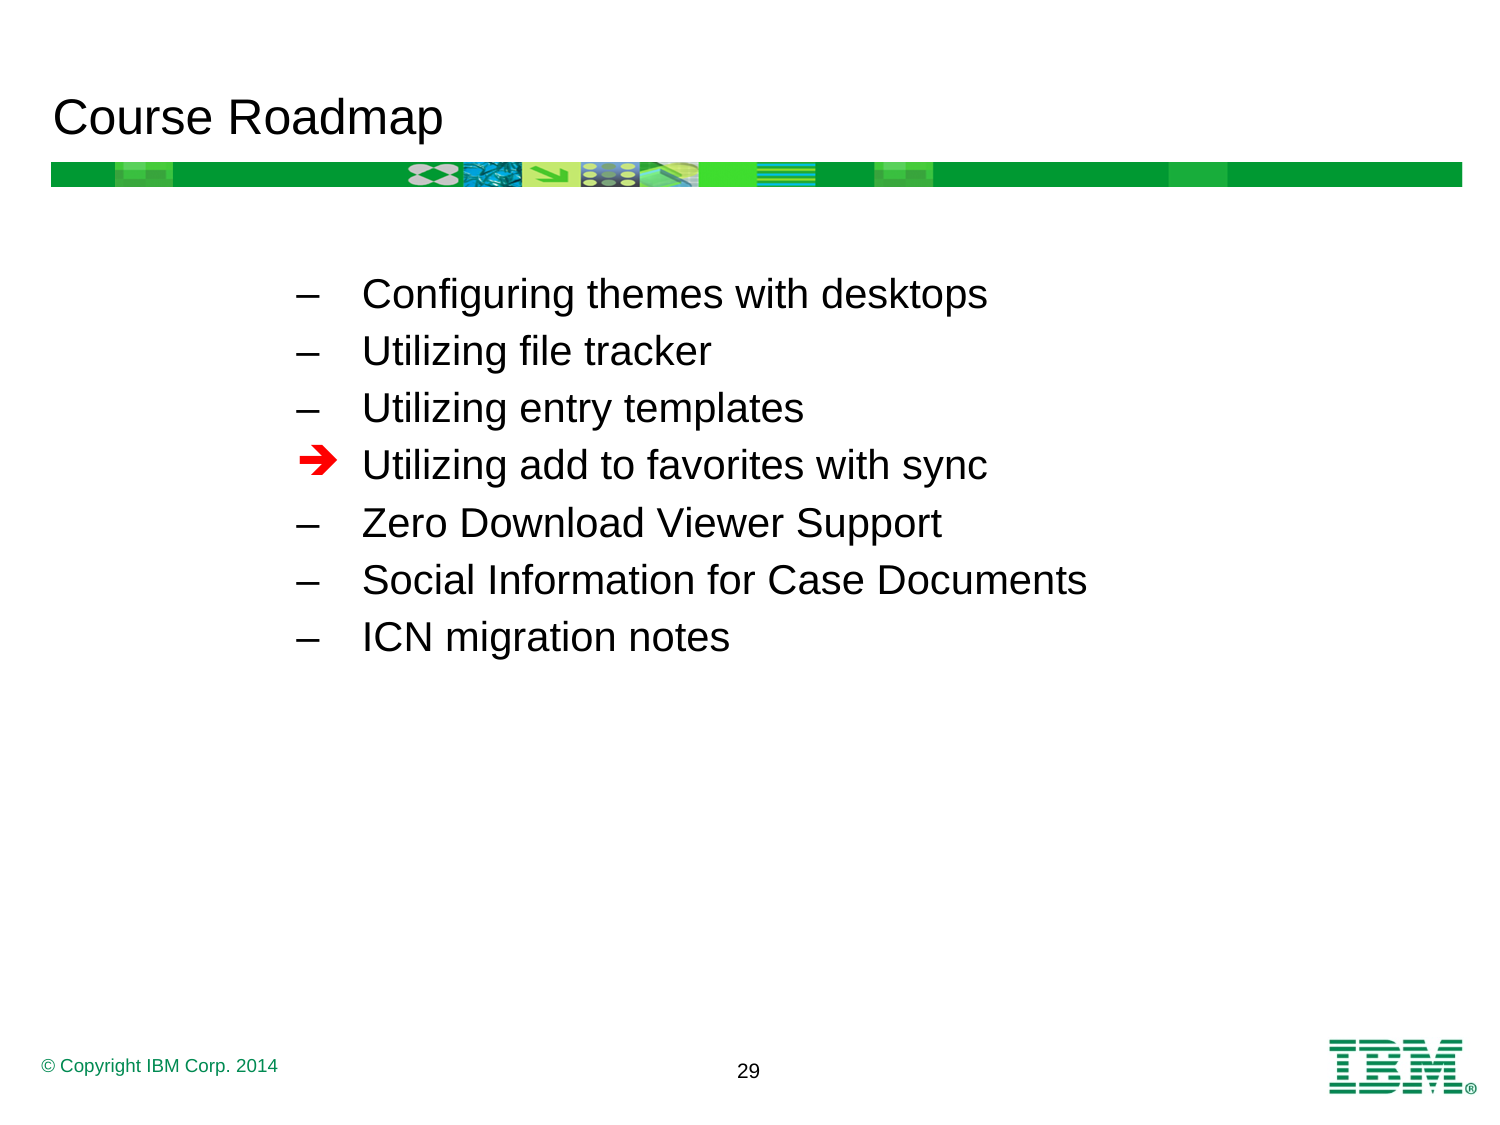

# Course Roadmap
Configuring themes with desktops
Utilizing file tracker
Utilizing entry templates
Utilizing add to favorites with sync
Zero Download Viewer Support
Social Information for Case Documents
ICN migration notes
29